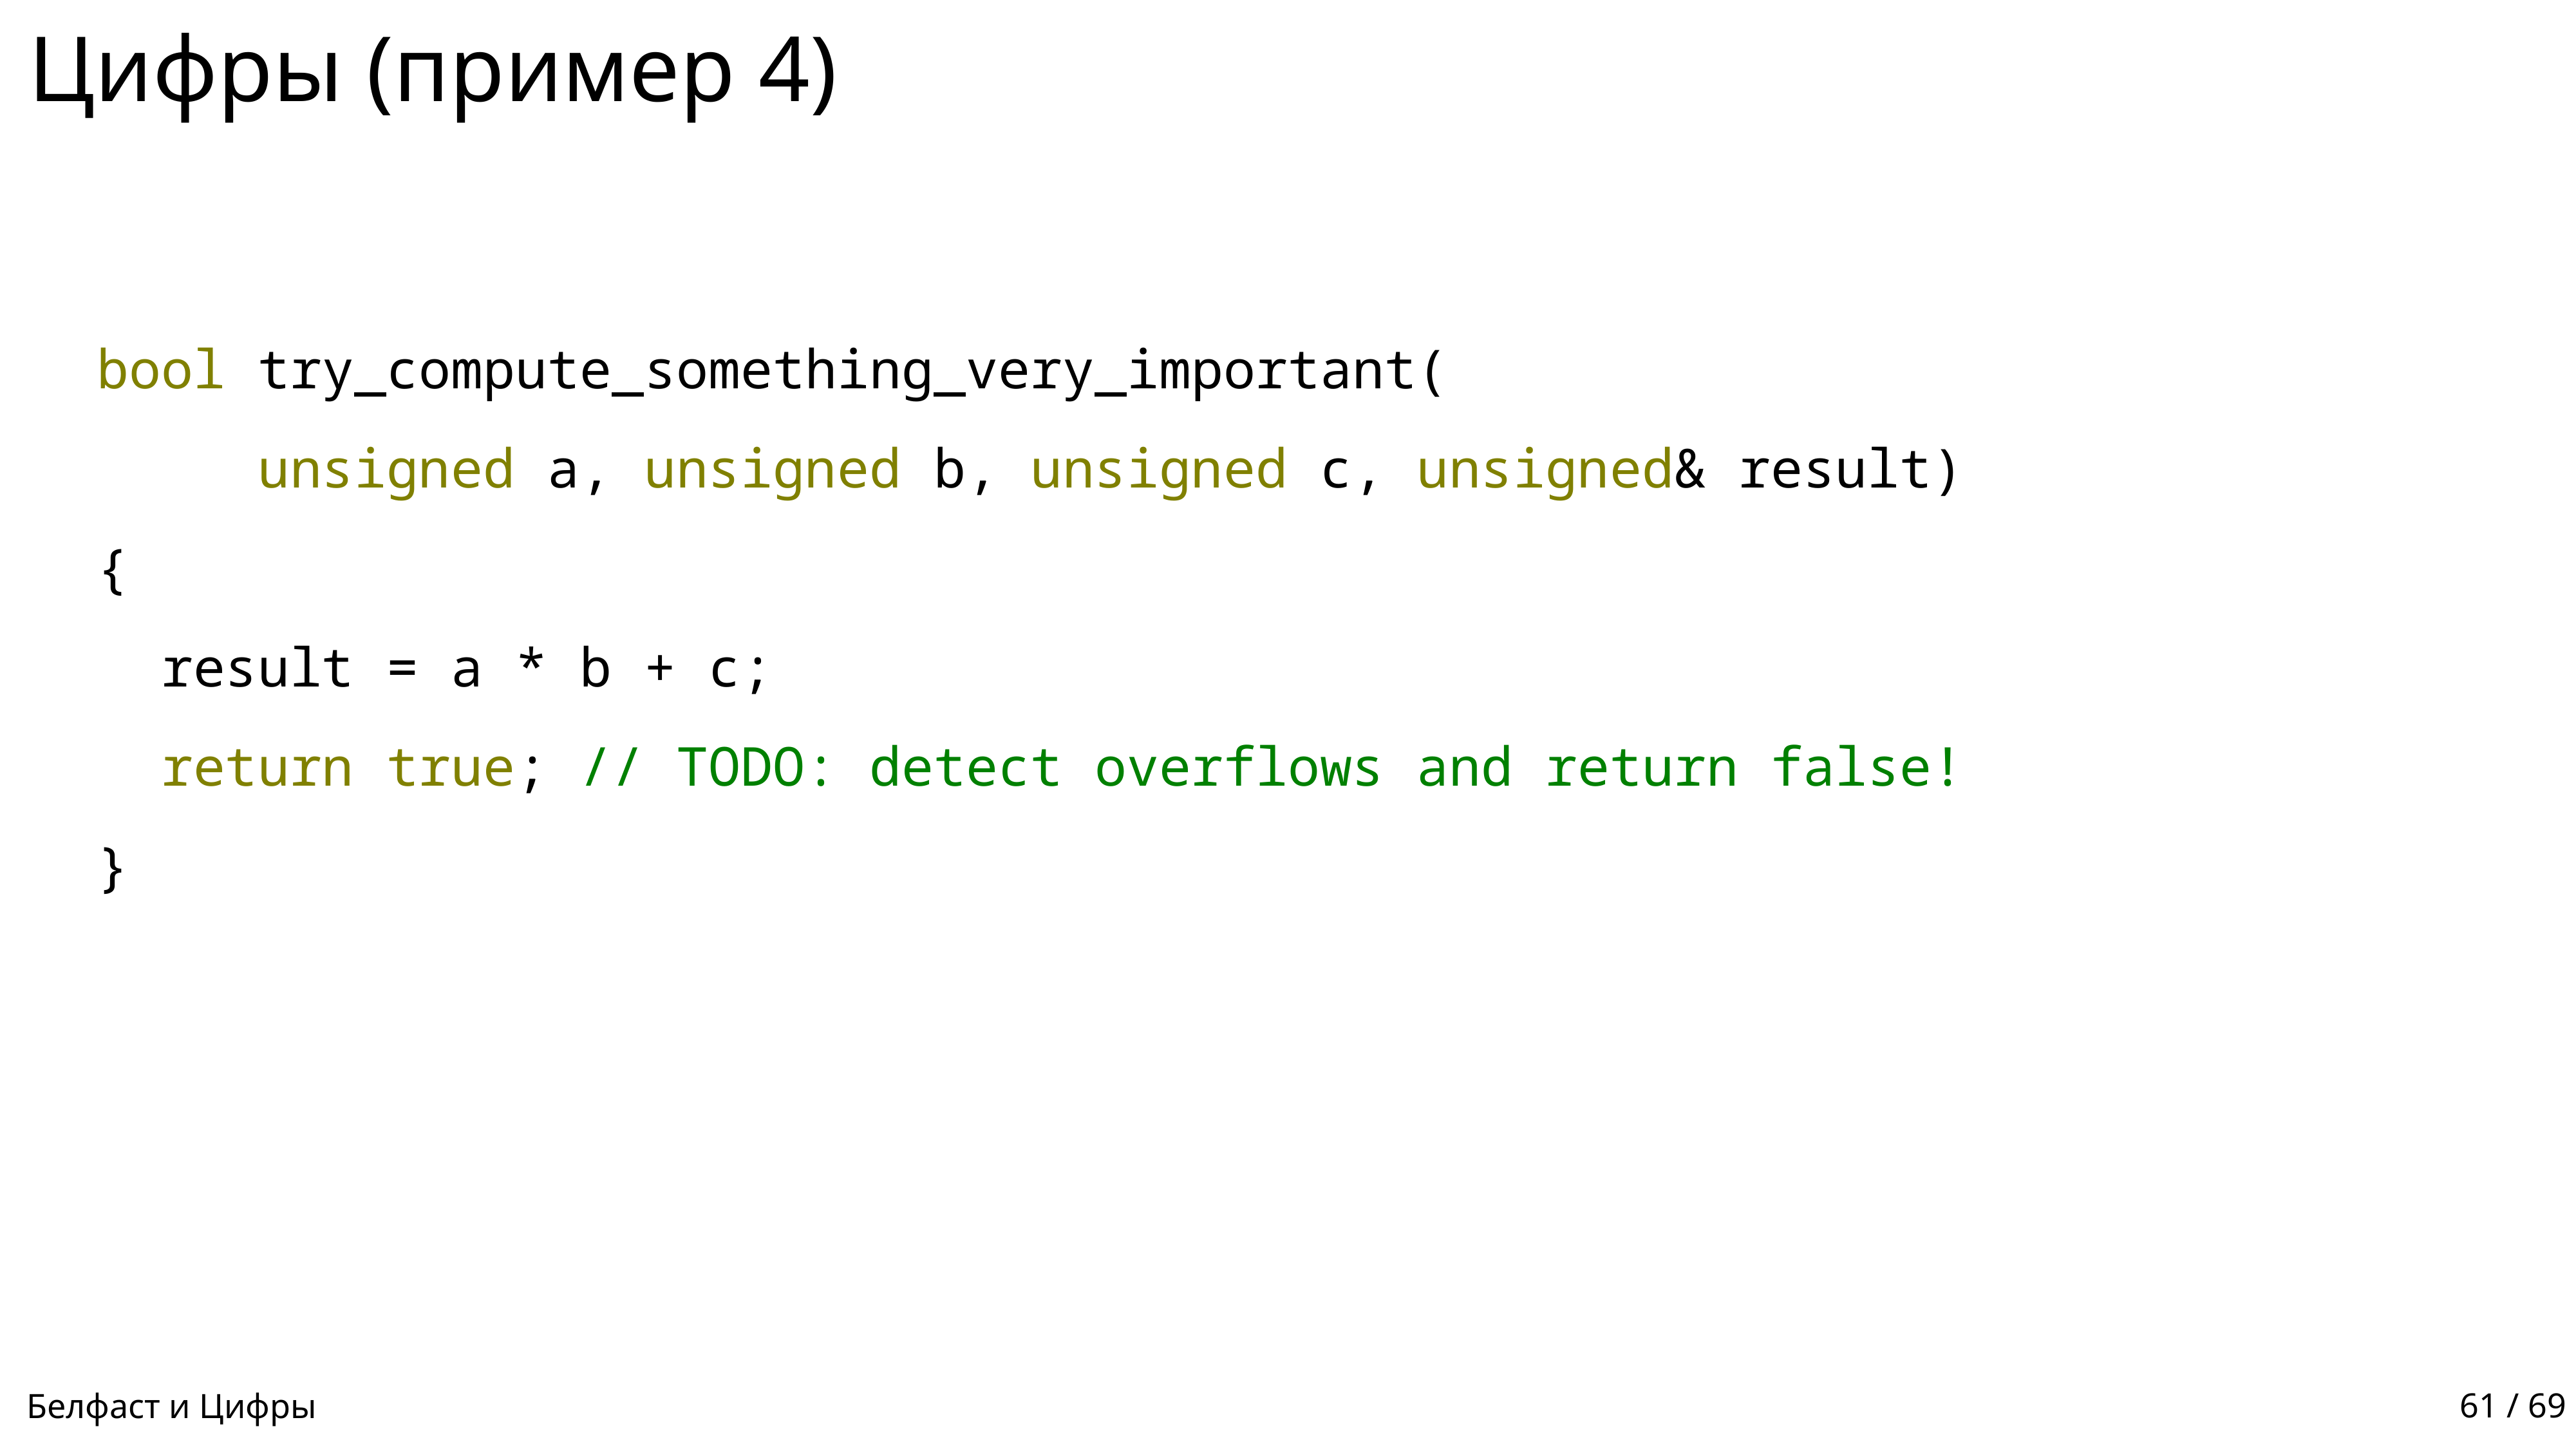

# Цифры (пример 4)
bool try_compute_something_very_important(
 unsigned a, unsigned b, unsigned c, unsigned& result)
{
 result = a * b + c;
 return true; // TODO: detect overflows and return false!
}
Белфаст и Цифры